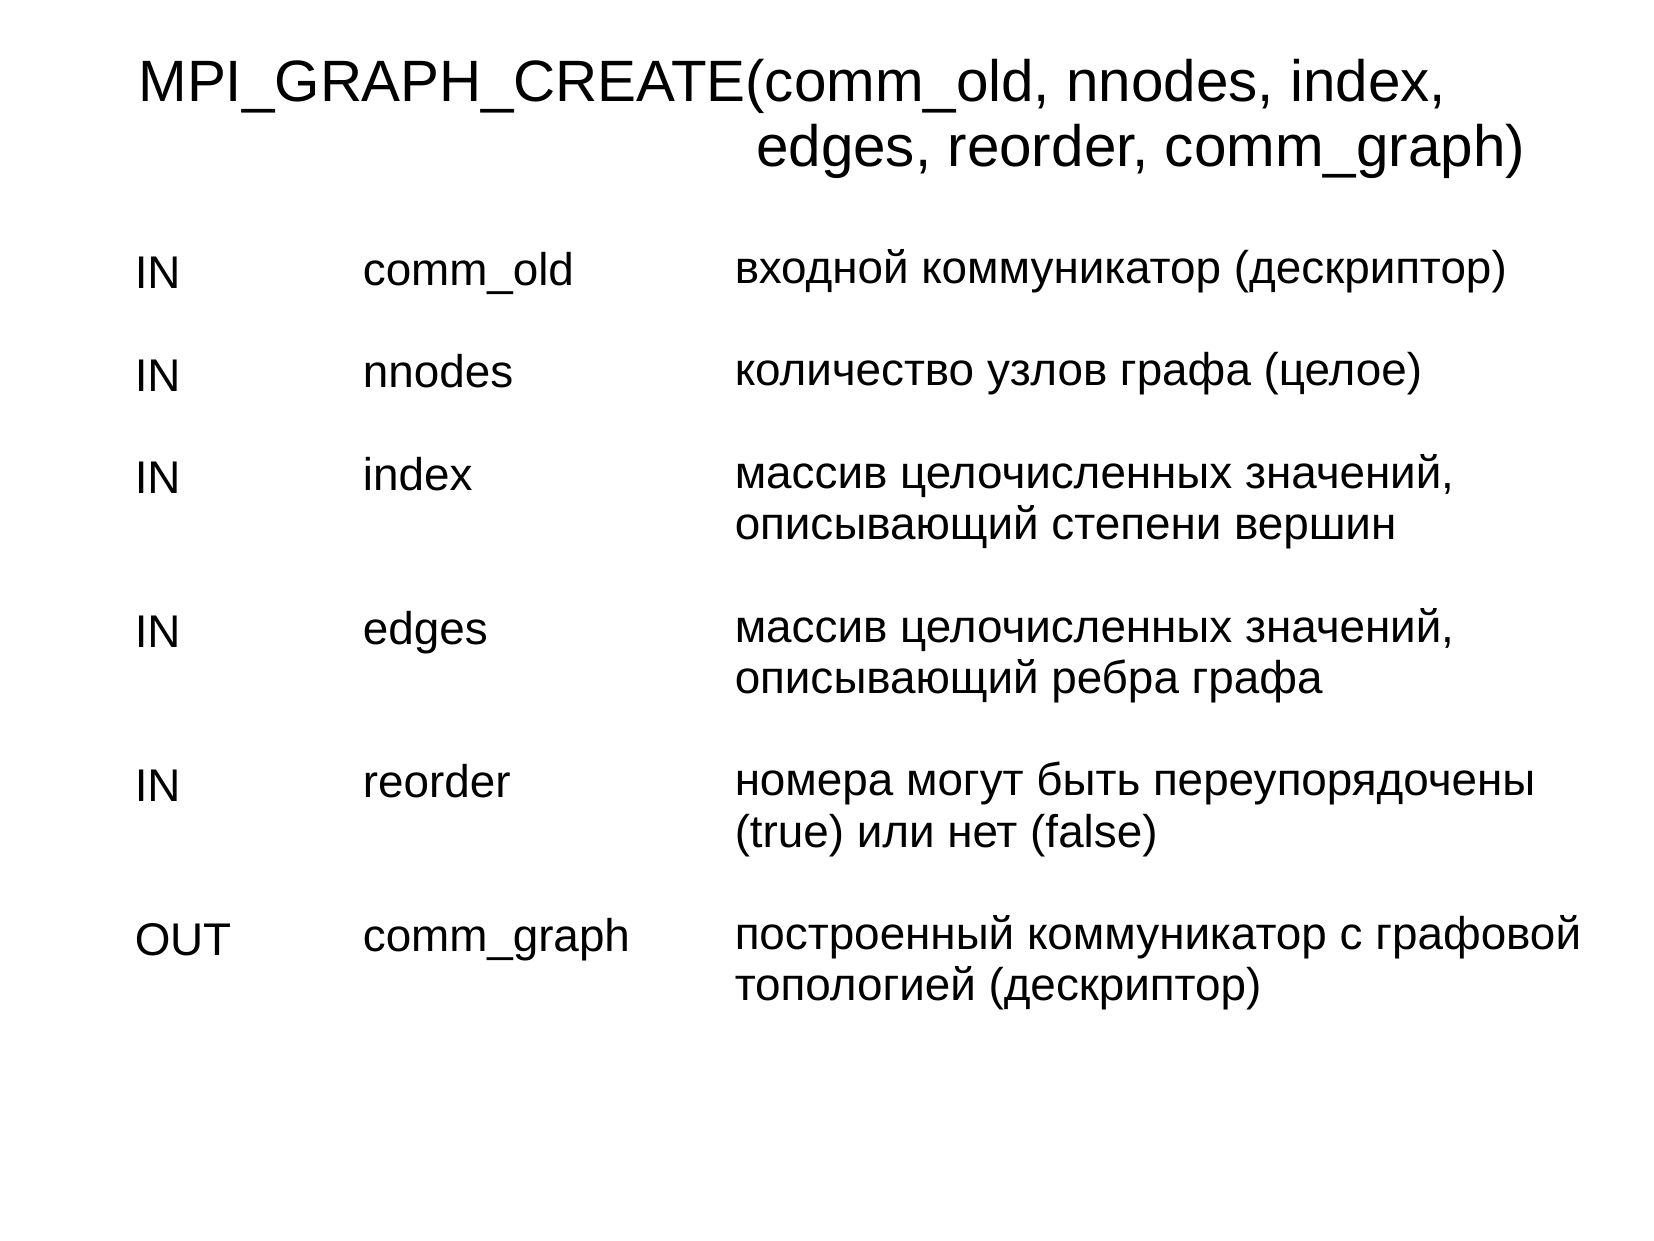

# MPI_GRAPH_CREATE(comm_old, nnodes, index, edges, reorder, comm_graph)
входной коммуникатор (дескриптор)
количество узлов графа (целое)
массив целочисленных значений,
описывающий степени вершин
массив целочисленных значений,
описывающий ребра графа
номера могут быть переупорядочены
(true) или нет (false)
построенный коммуникатор с графовой
топологией (дескриптор)
comm_old
nnodes
index
edges
reorder
comm_graph
IN
IN
IN
IN
IN
OUT